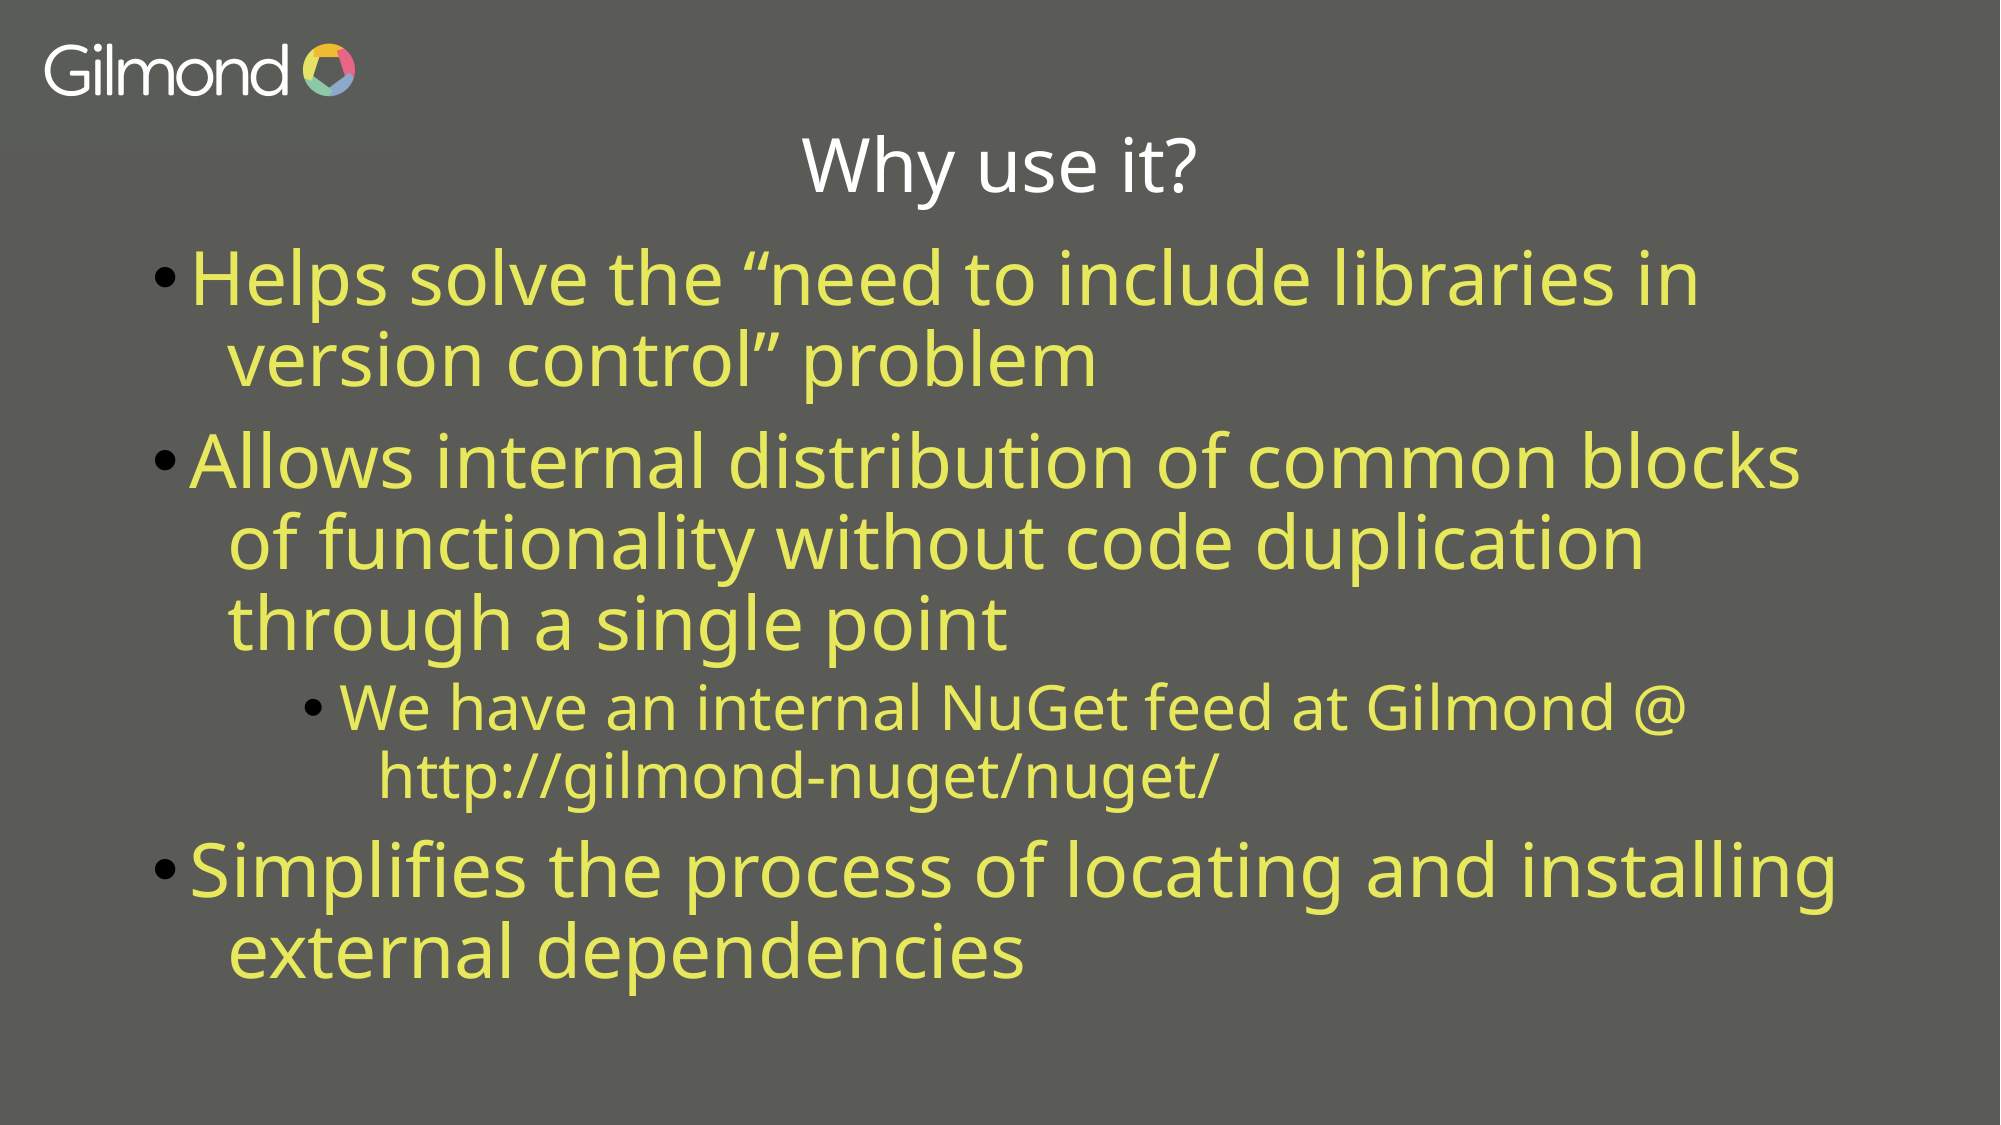

# Why use it?
Helps solve the “need to include libraries in version control” problem
Allows internal distribution of common blocks of functionality without code duplication through a single point
We have an internal NuGet feed at Gilmond @ http://gilmond-nuget/nuget/
Simplifies the process of locating and installing external dependencies